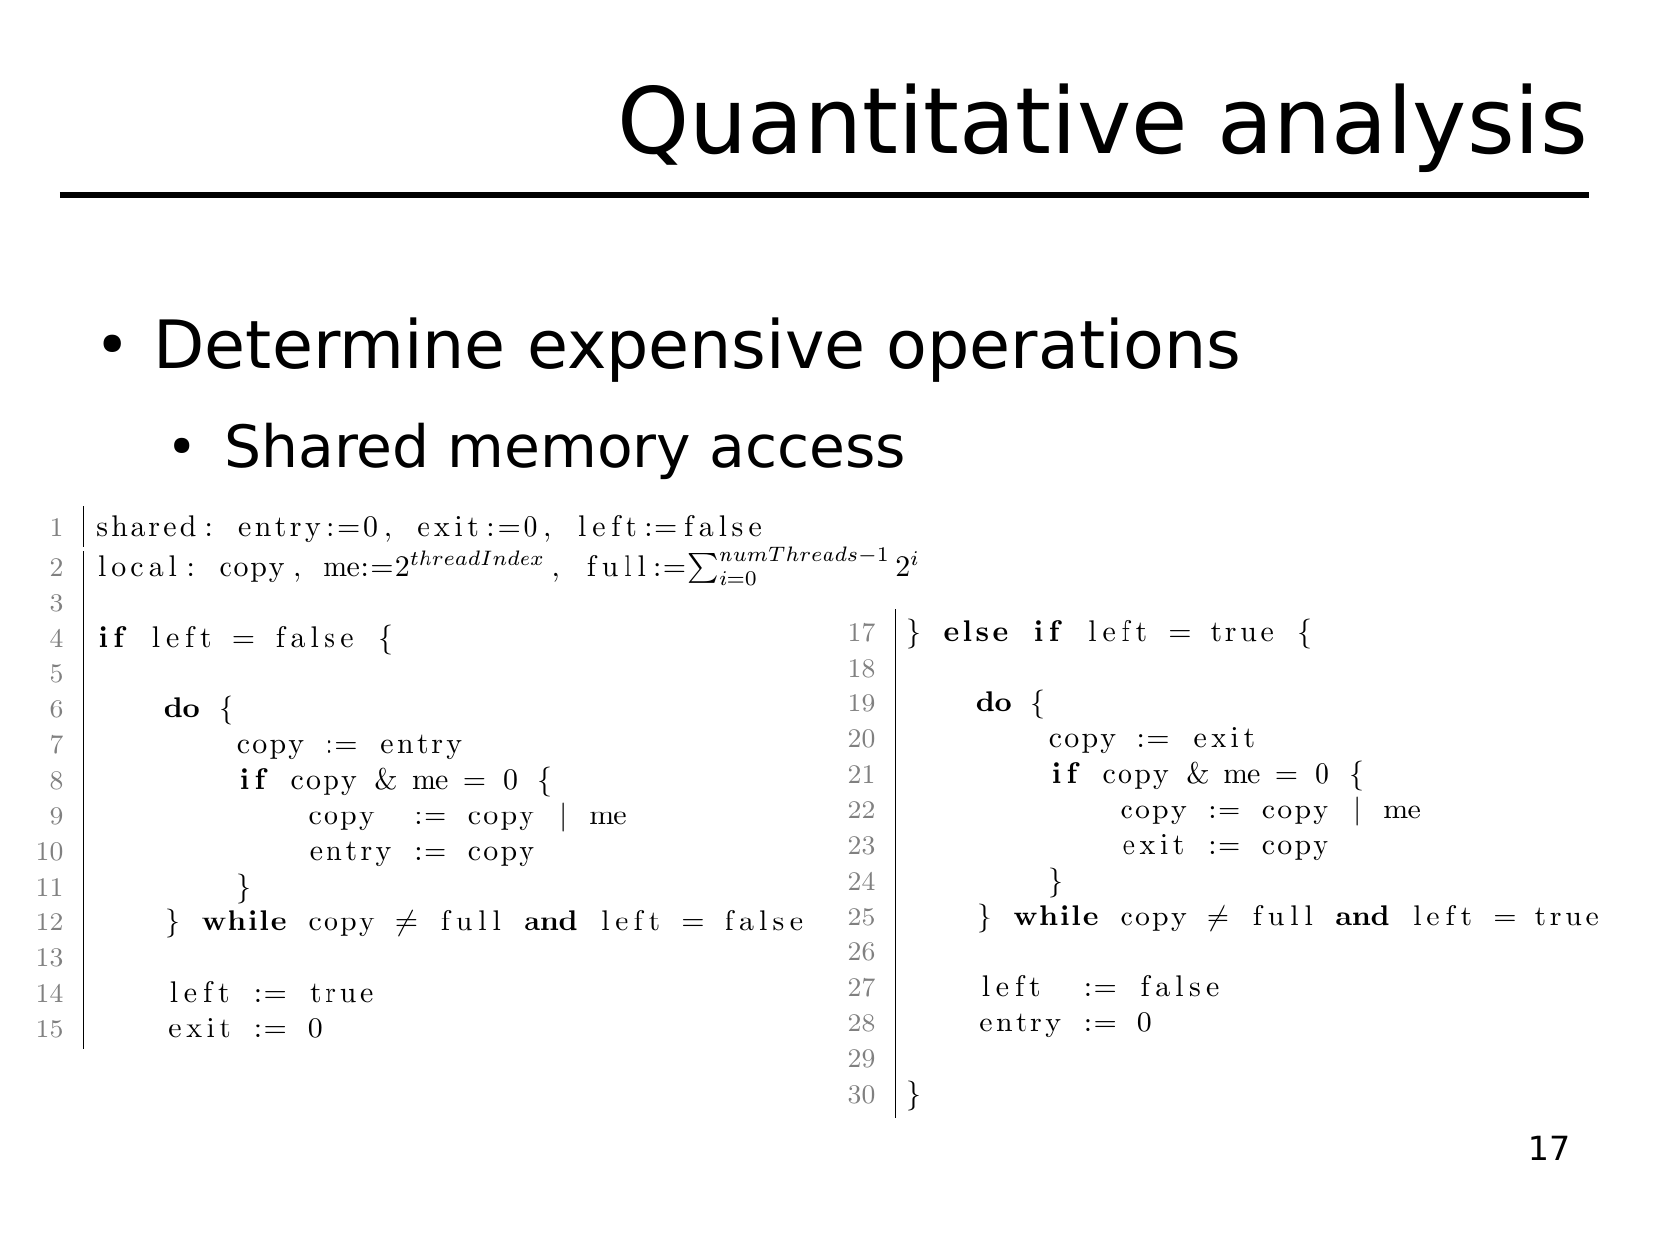

# Quantitative analysis
Determine expensive operations
Shared memory access
17